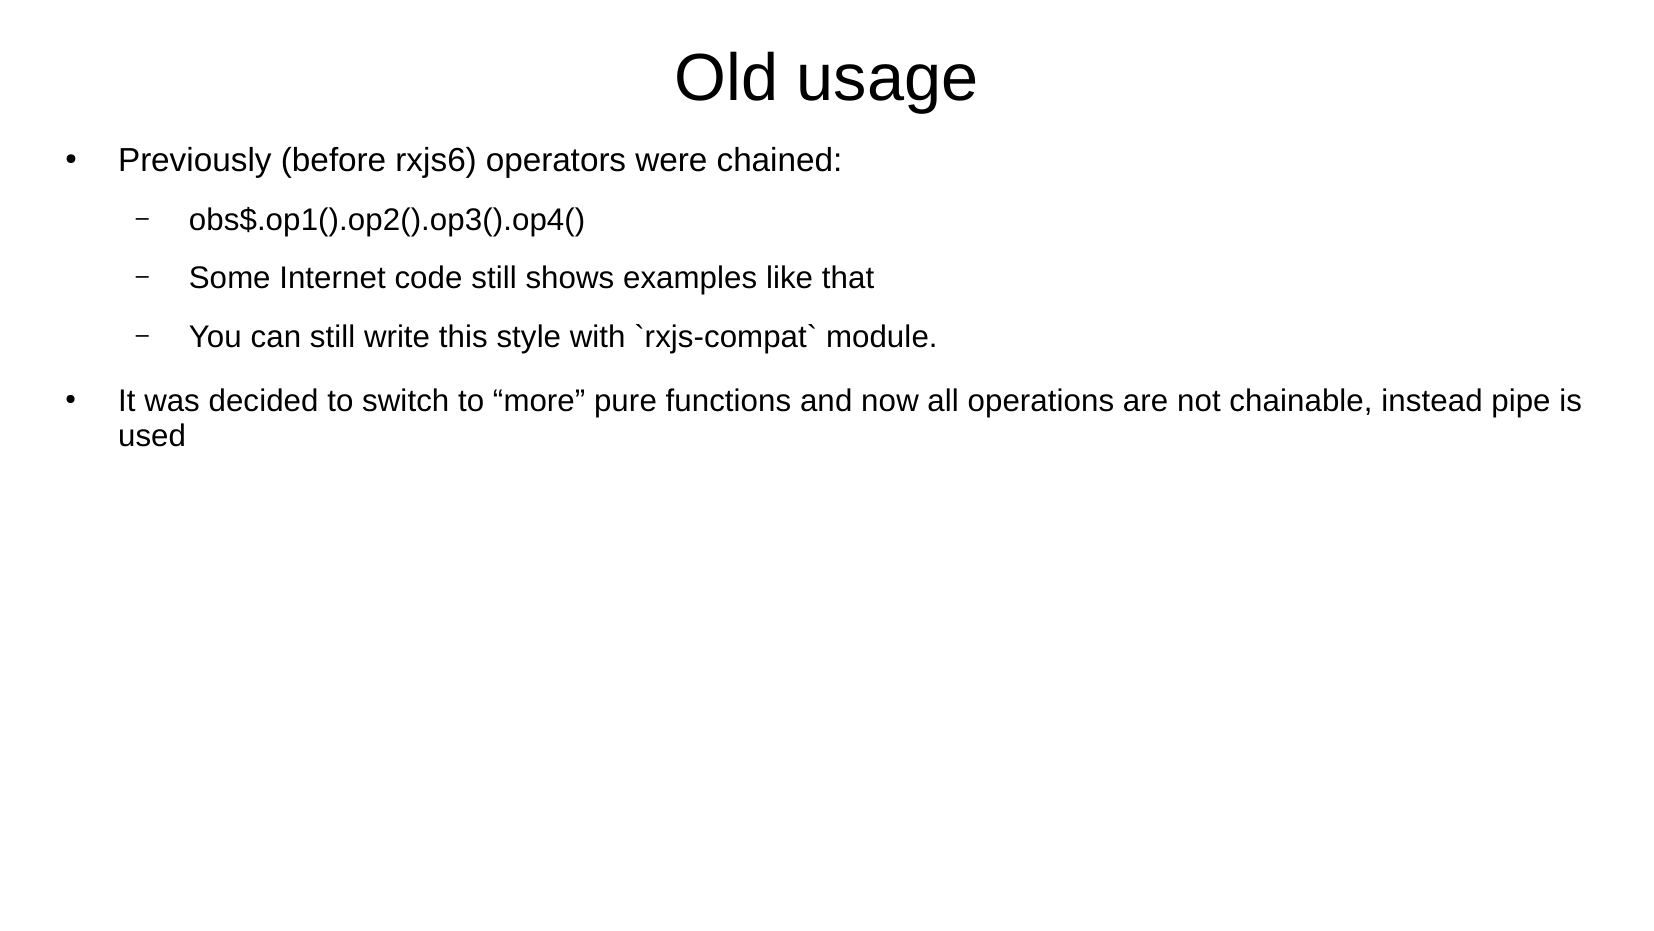

# Old usage
Previously (before rxjs6) operators were chained:
obs$.op1().op2().op3().op4()
Some Internet code still shows examples like that
You can still write this style with `rxjs-compat` module.
It was decided to switch to “more” pure functions and now all operations are not chainable, instead pipe is used